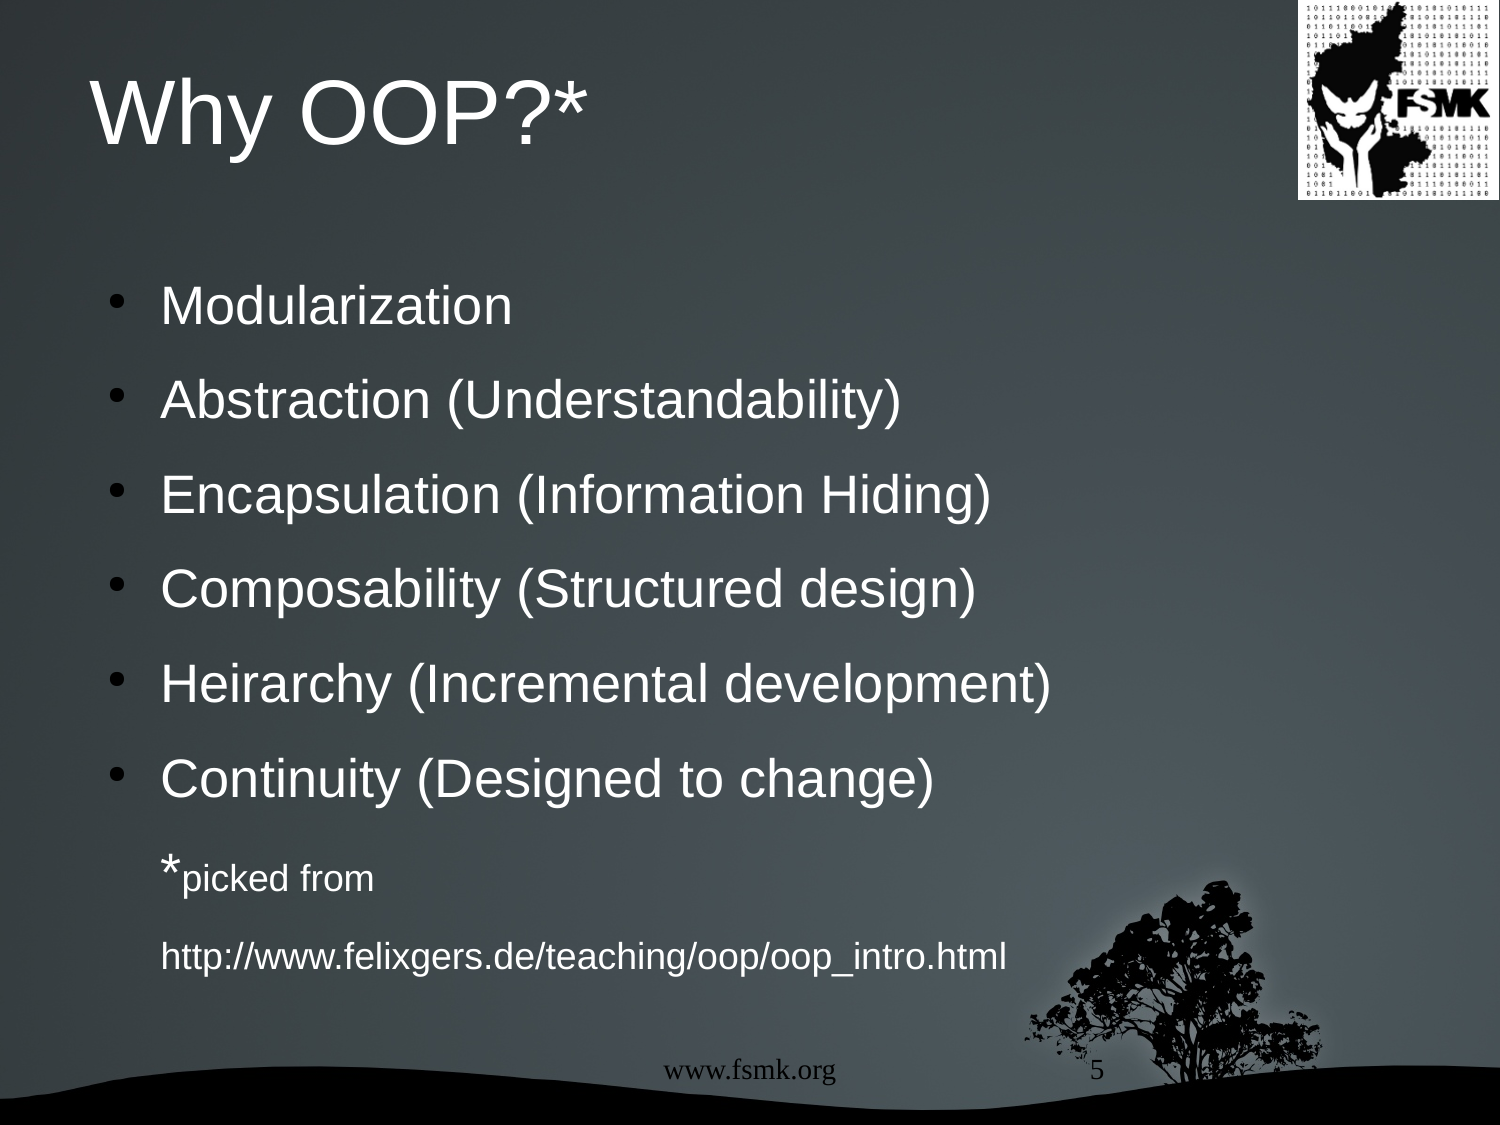

# Why OOP?*
Modularization
Abstraction (Understandability)
Encapsulation (Information Hiding)
Composability (Structured design)
Heirarchy (Incremental development)
Continuity (Designed to change)
*picked from
http://www.felixgers.de/teaching/oop/oop_intro.html
www.fsmk.org